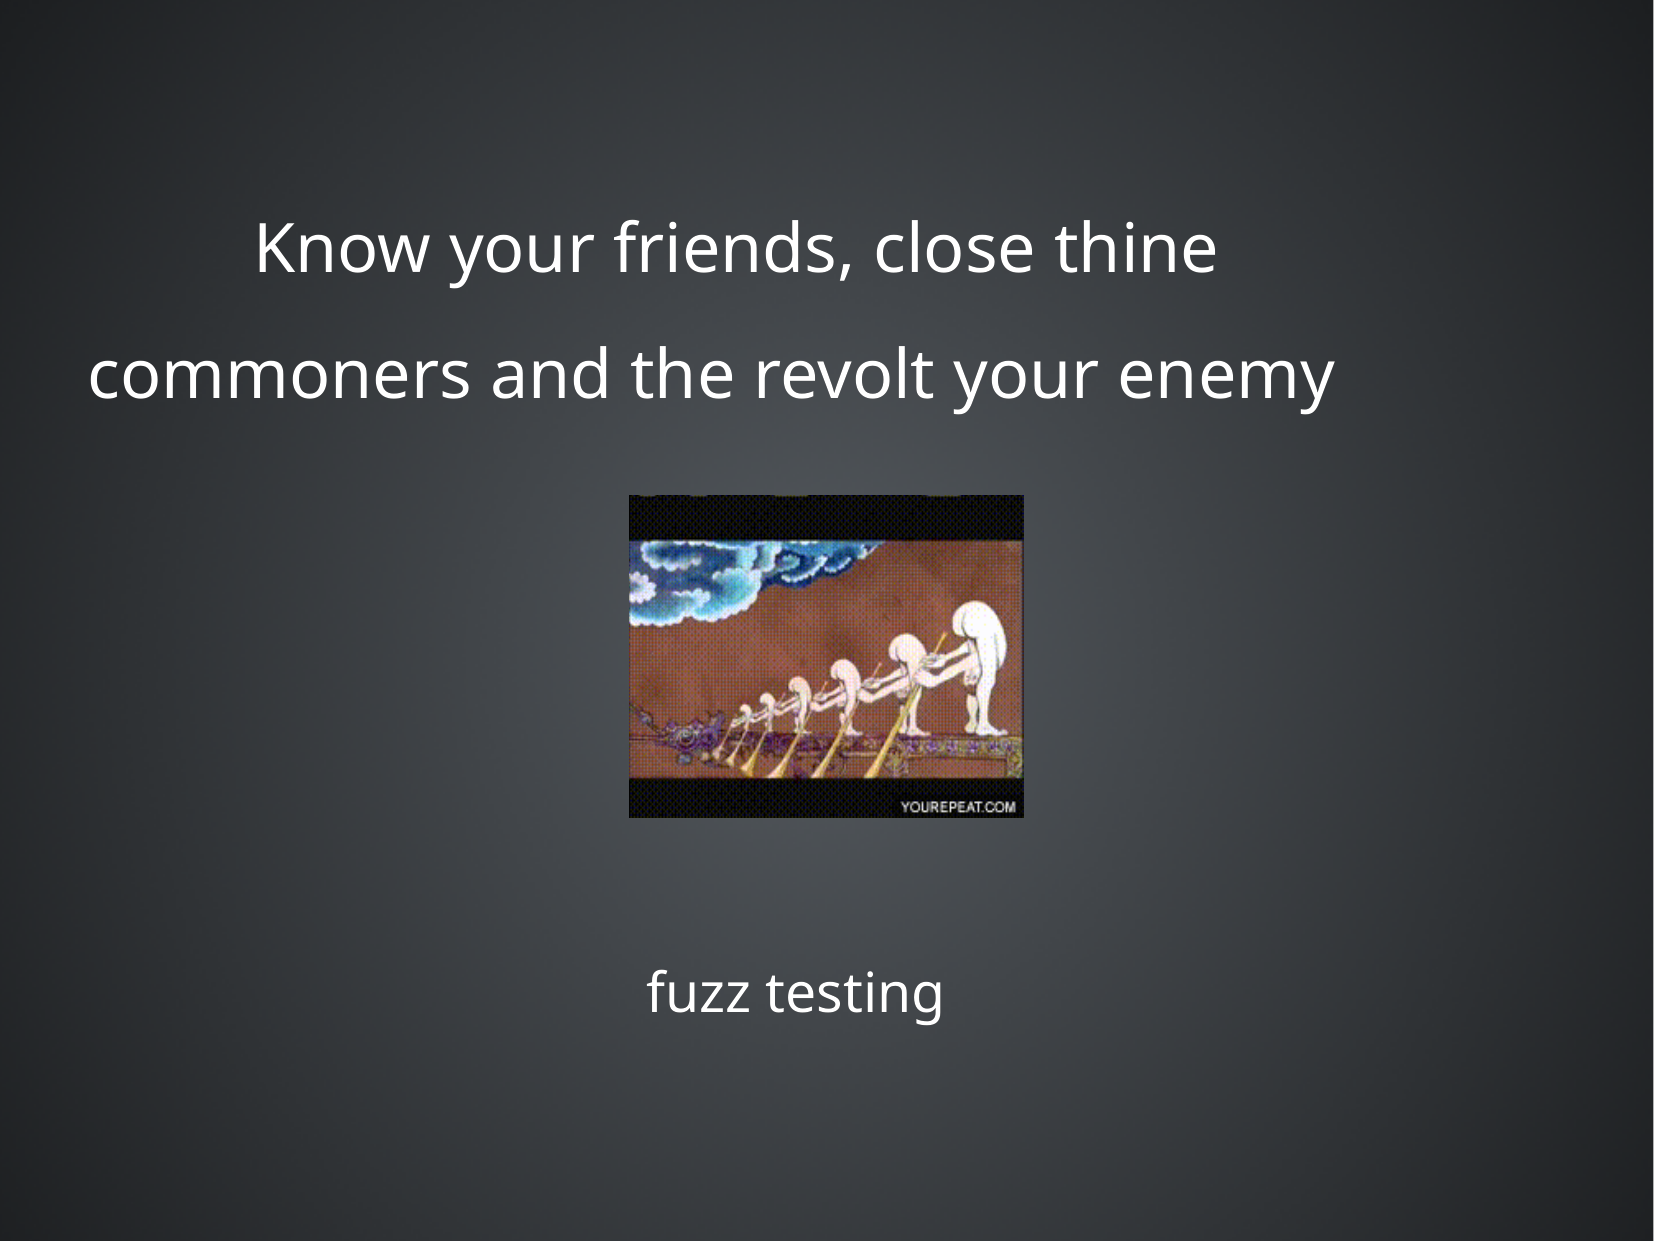

Know your friends, close thine
Know your friends, close thine
commoners and the revolt your enemy
commoners and the revolt your enemy
fuzz testing
fuzz testing